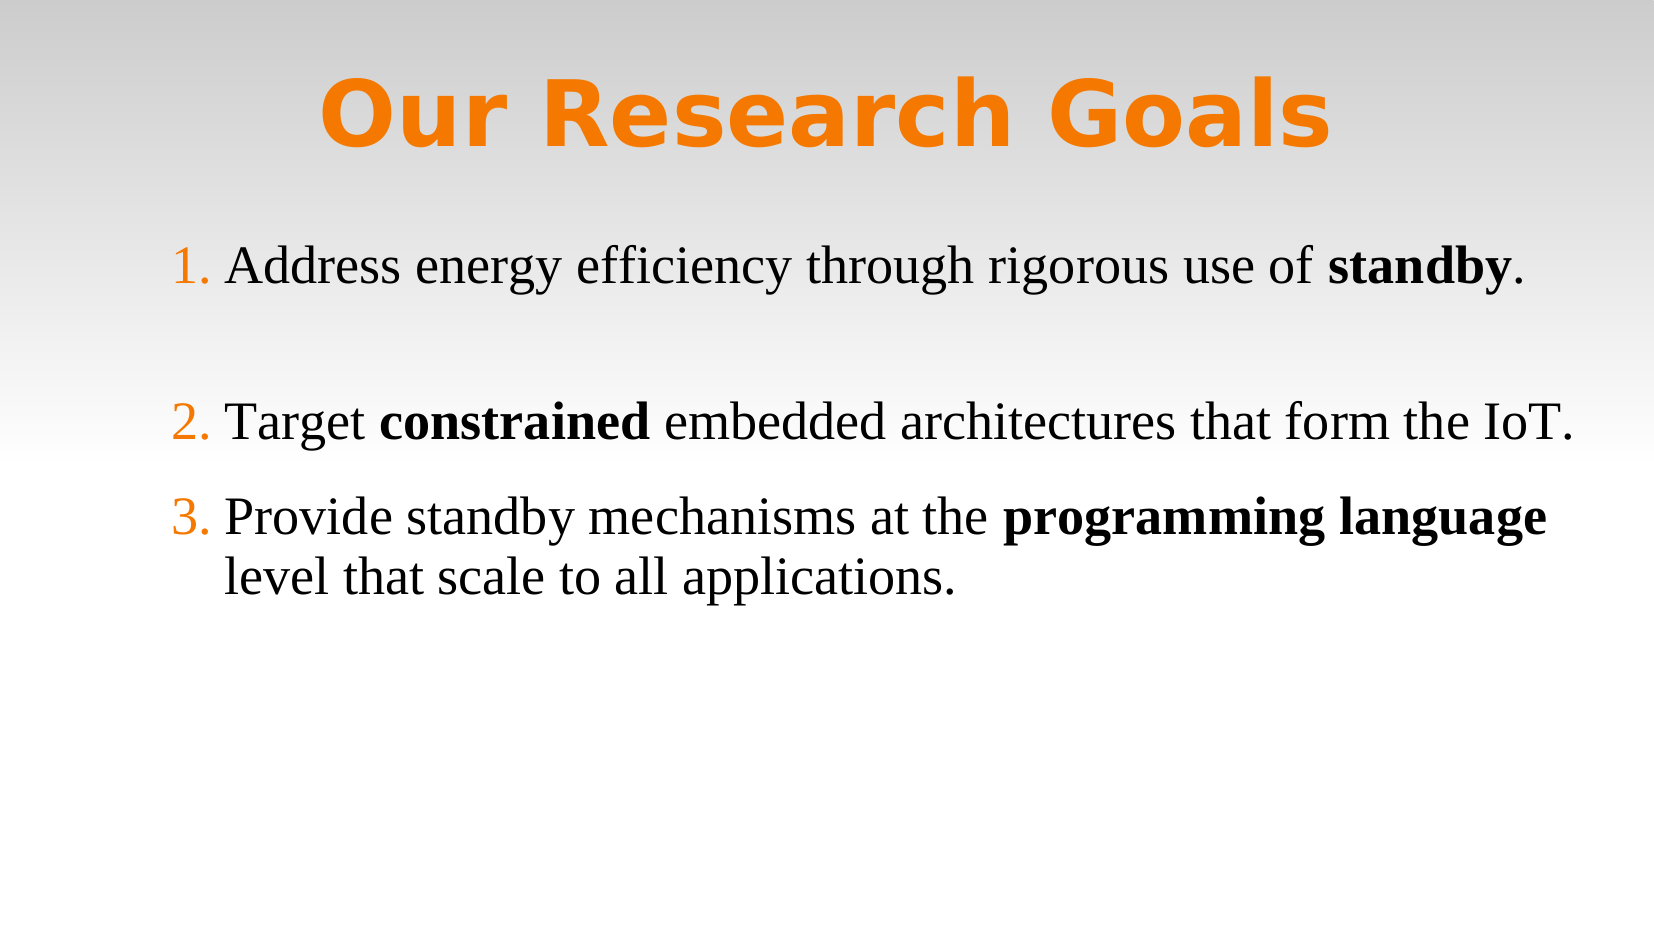

# Our Research Goals
Address energy efficiency through rigorous use of standby.
Target constrained embedded architectures that form the IoT.
Provide standby mechanisms at the programming language level that scale to all applications.